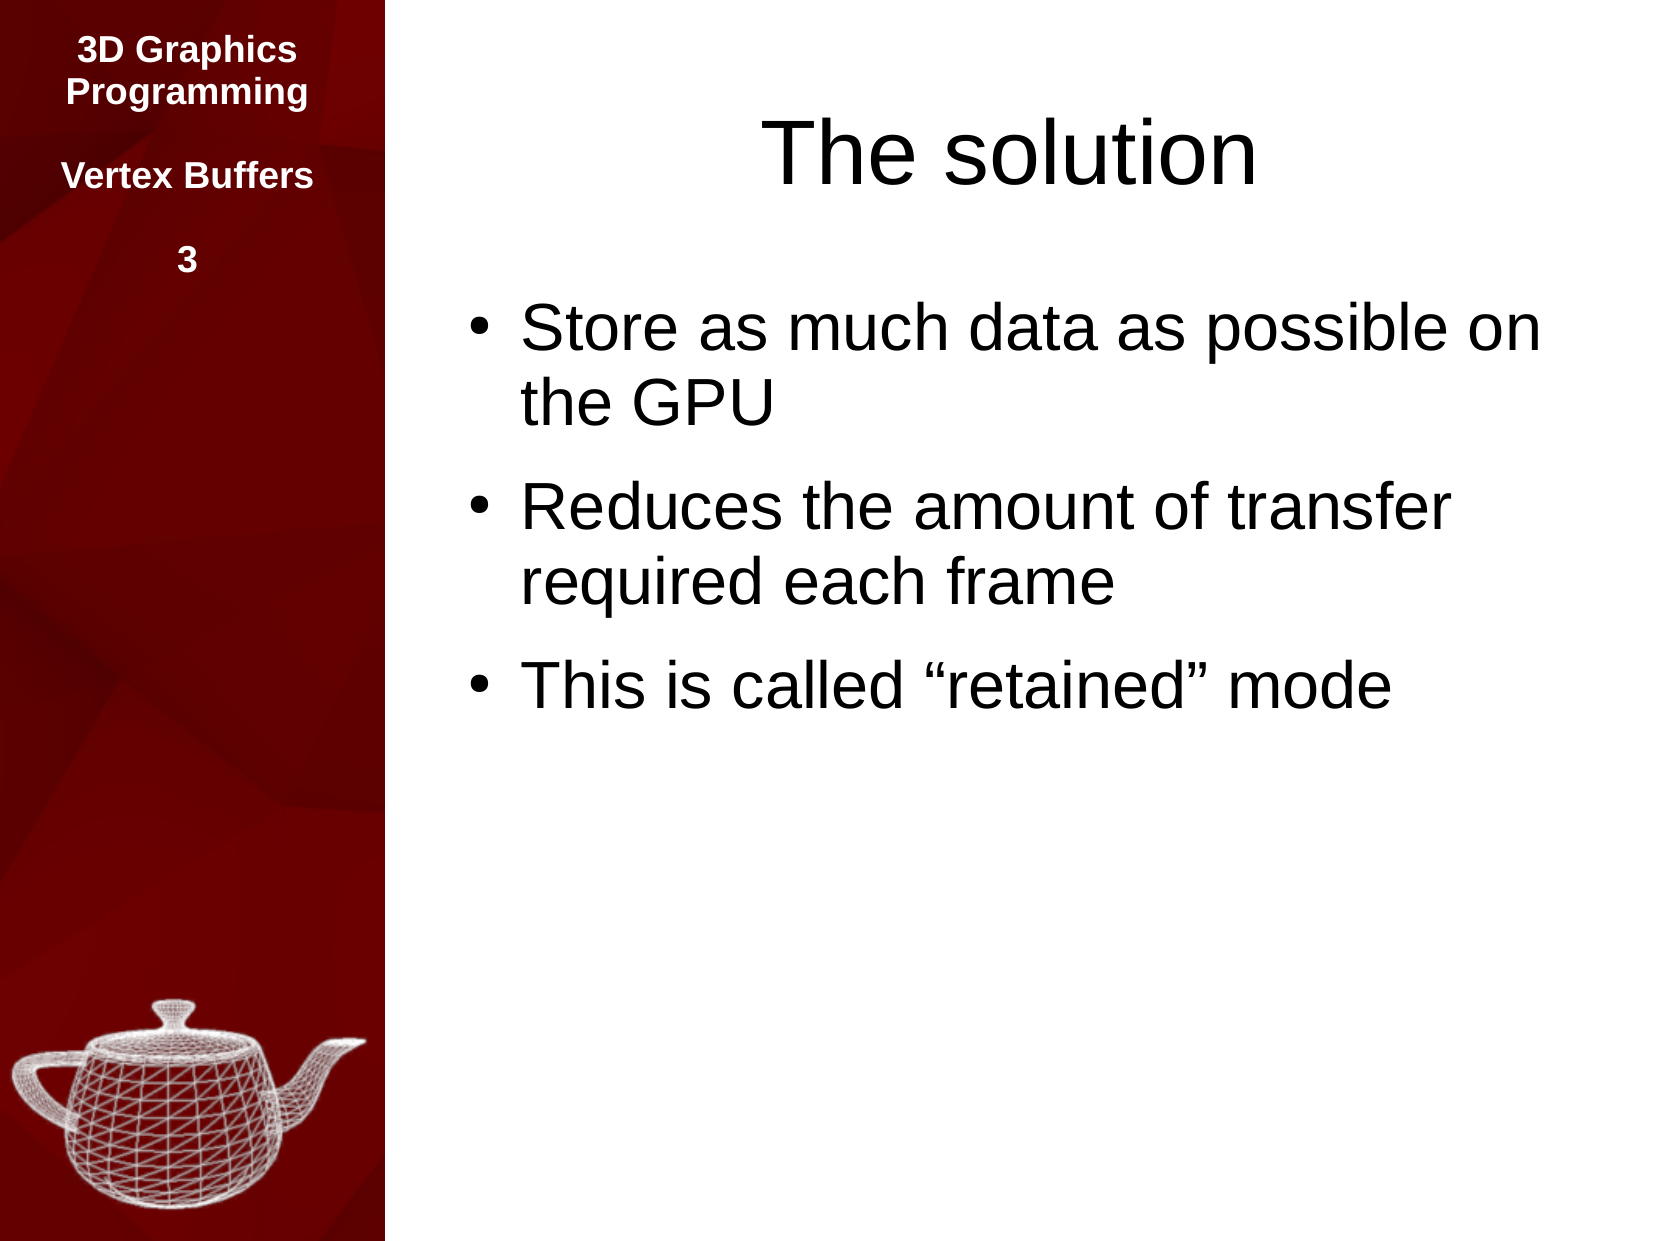

# The solution
Store as much data as possible on the GPU
Reduces the amount of transfer required each frame
This is called “retained” mode